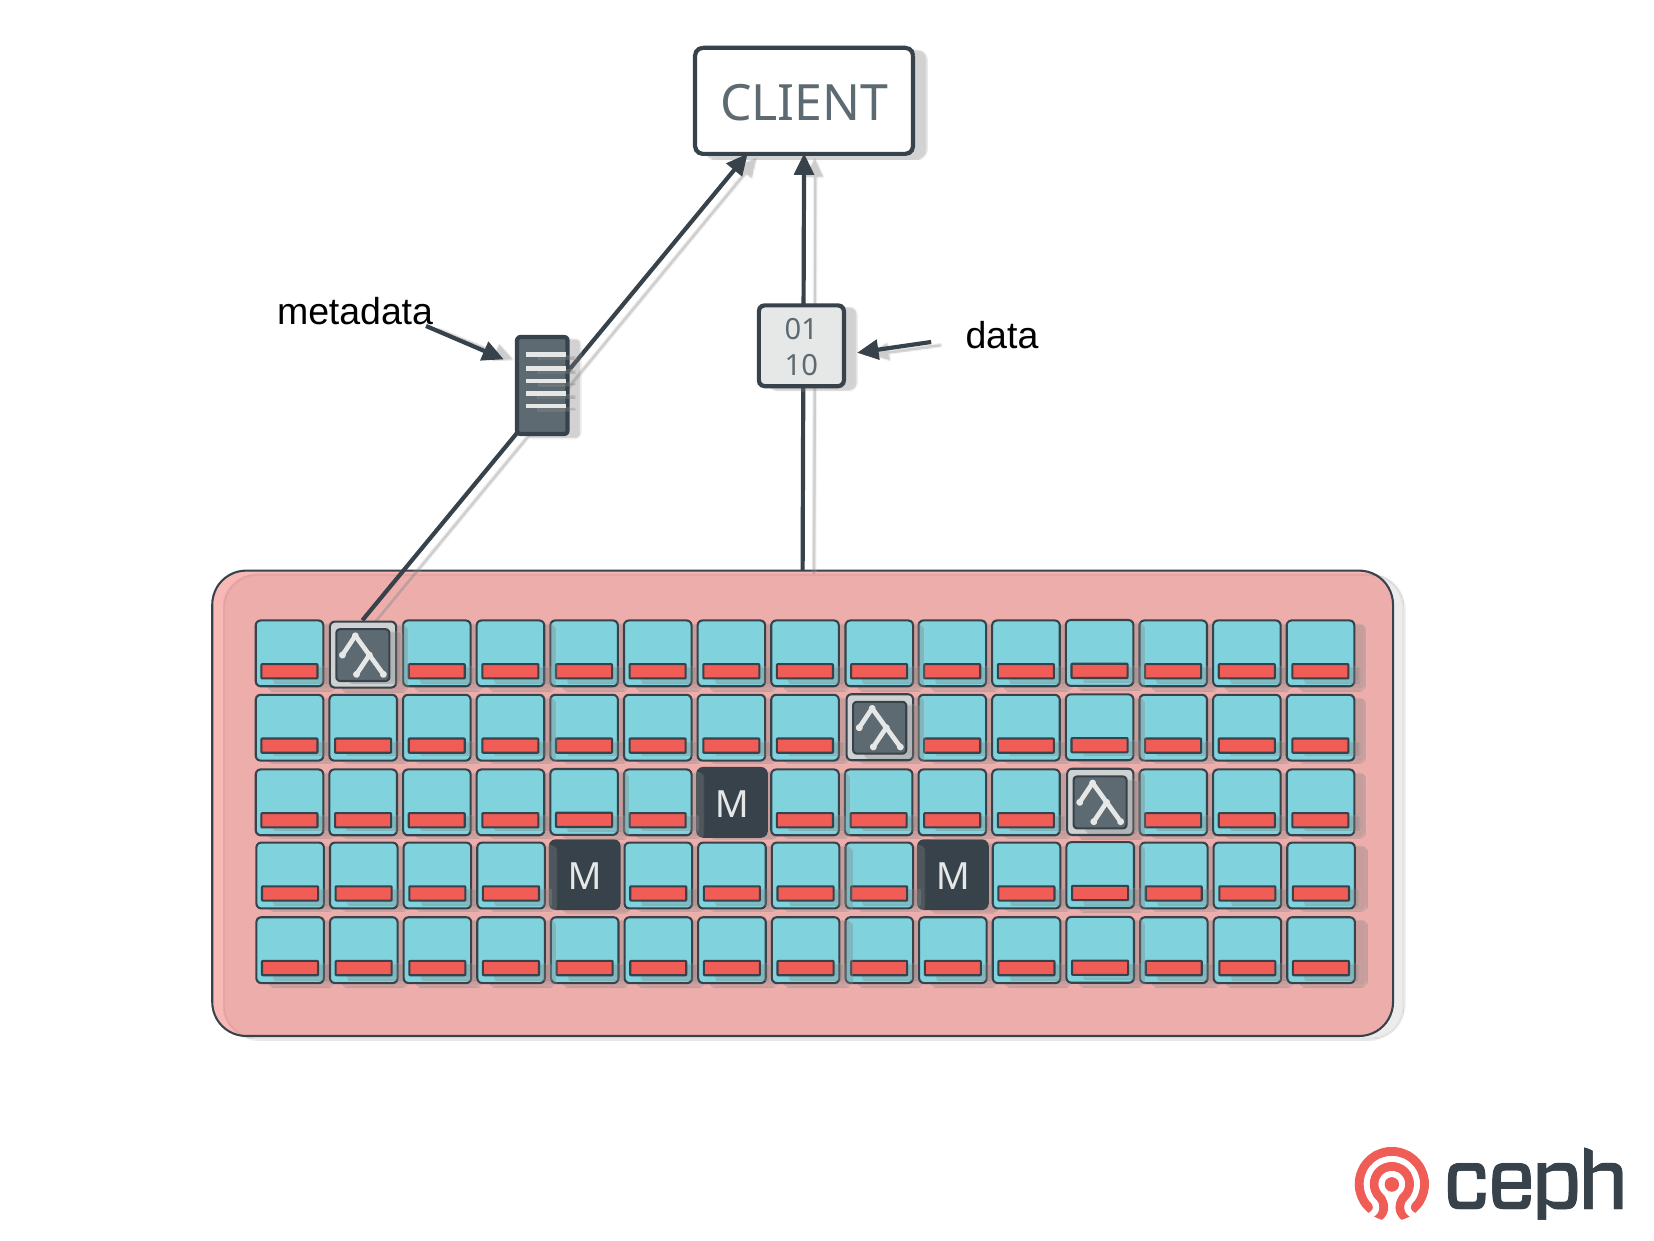

CLIENT
metadata
data
01
10
M
M
M